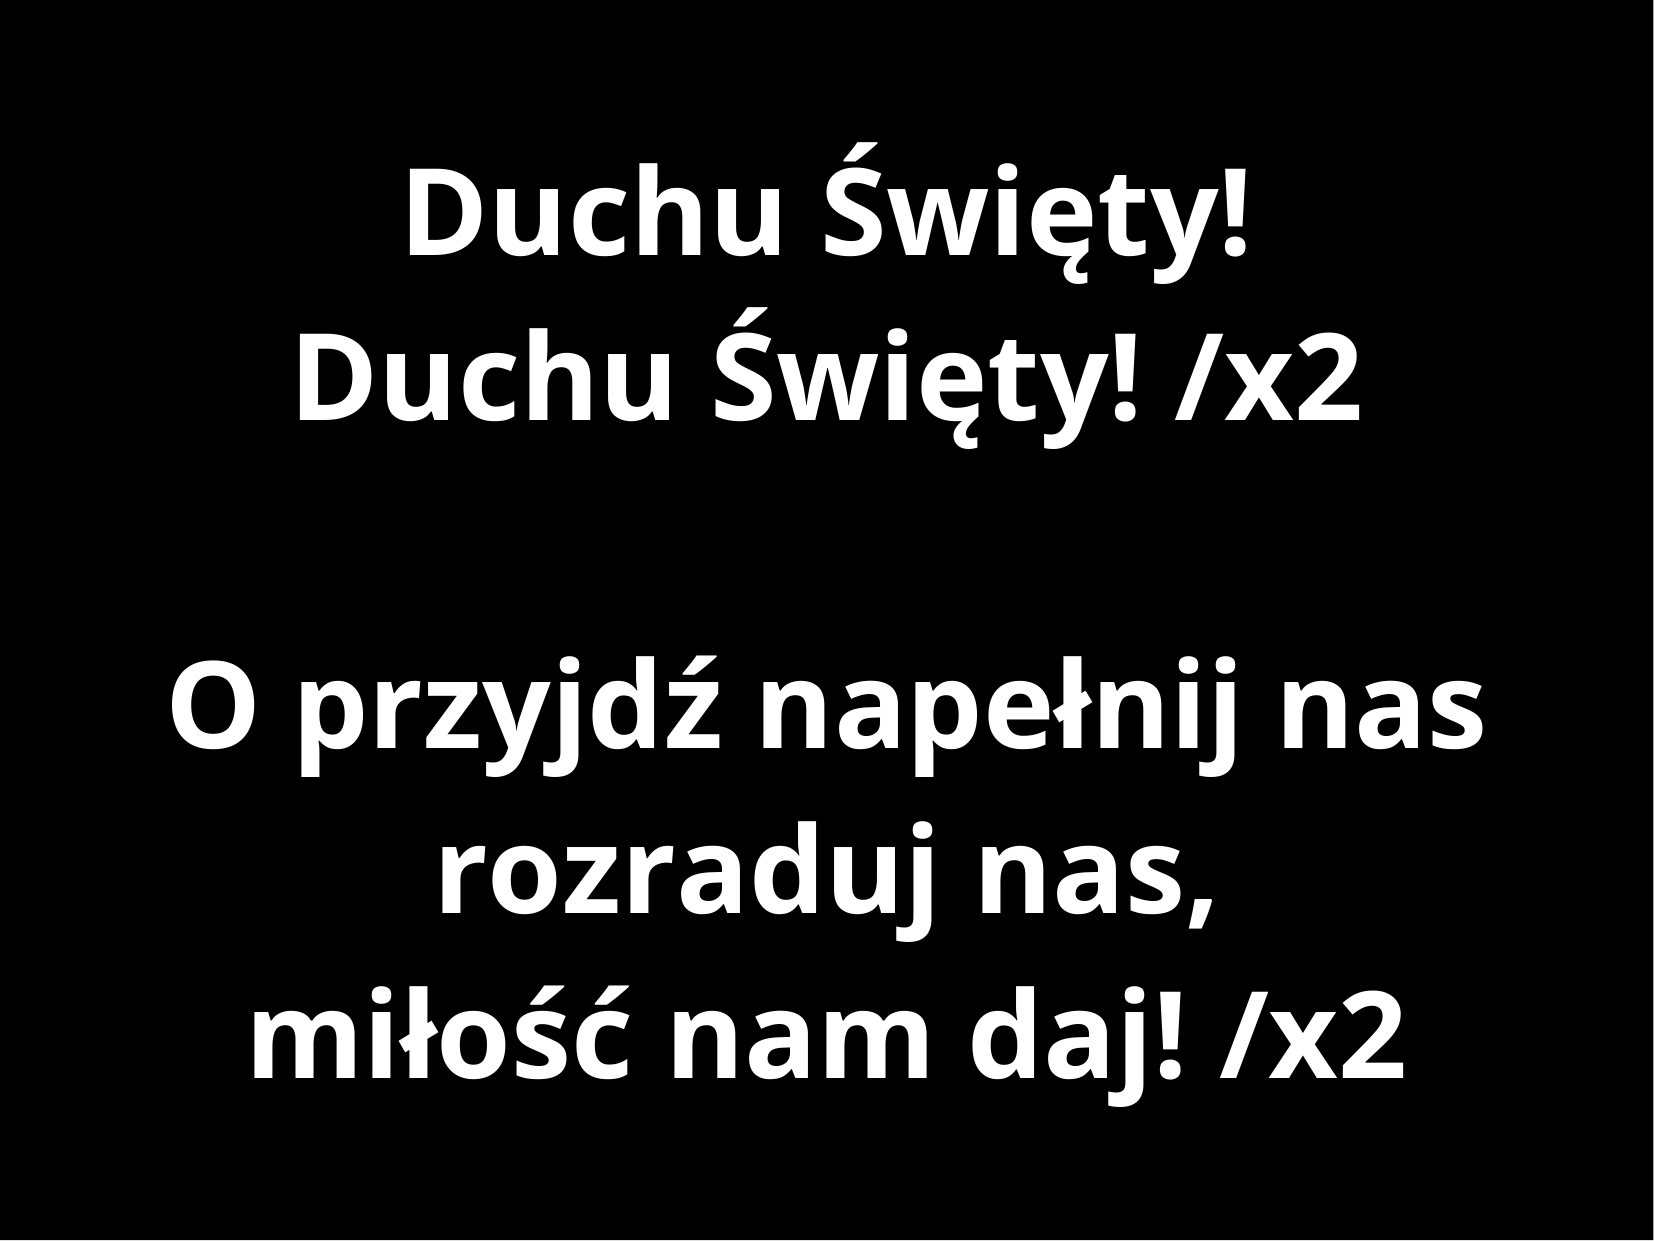

# Duchu Święty! Duchu Święty! /x2 O przyjdź napełnij nas rozraduj nas, miłość nam daj! /x2